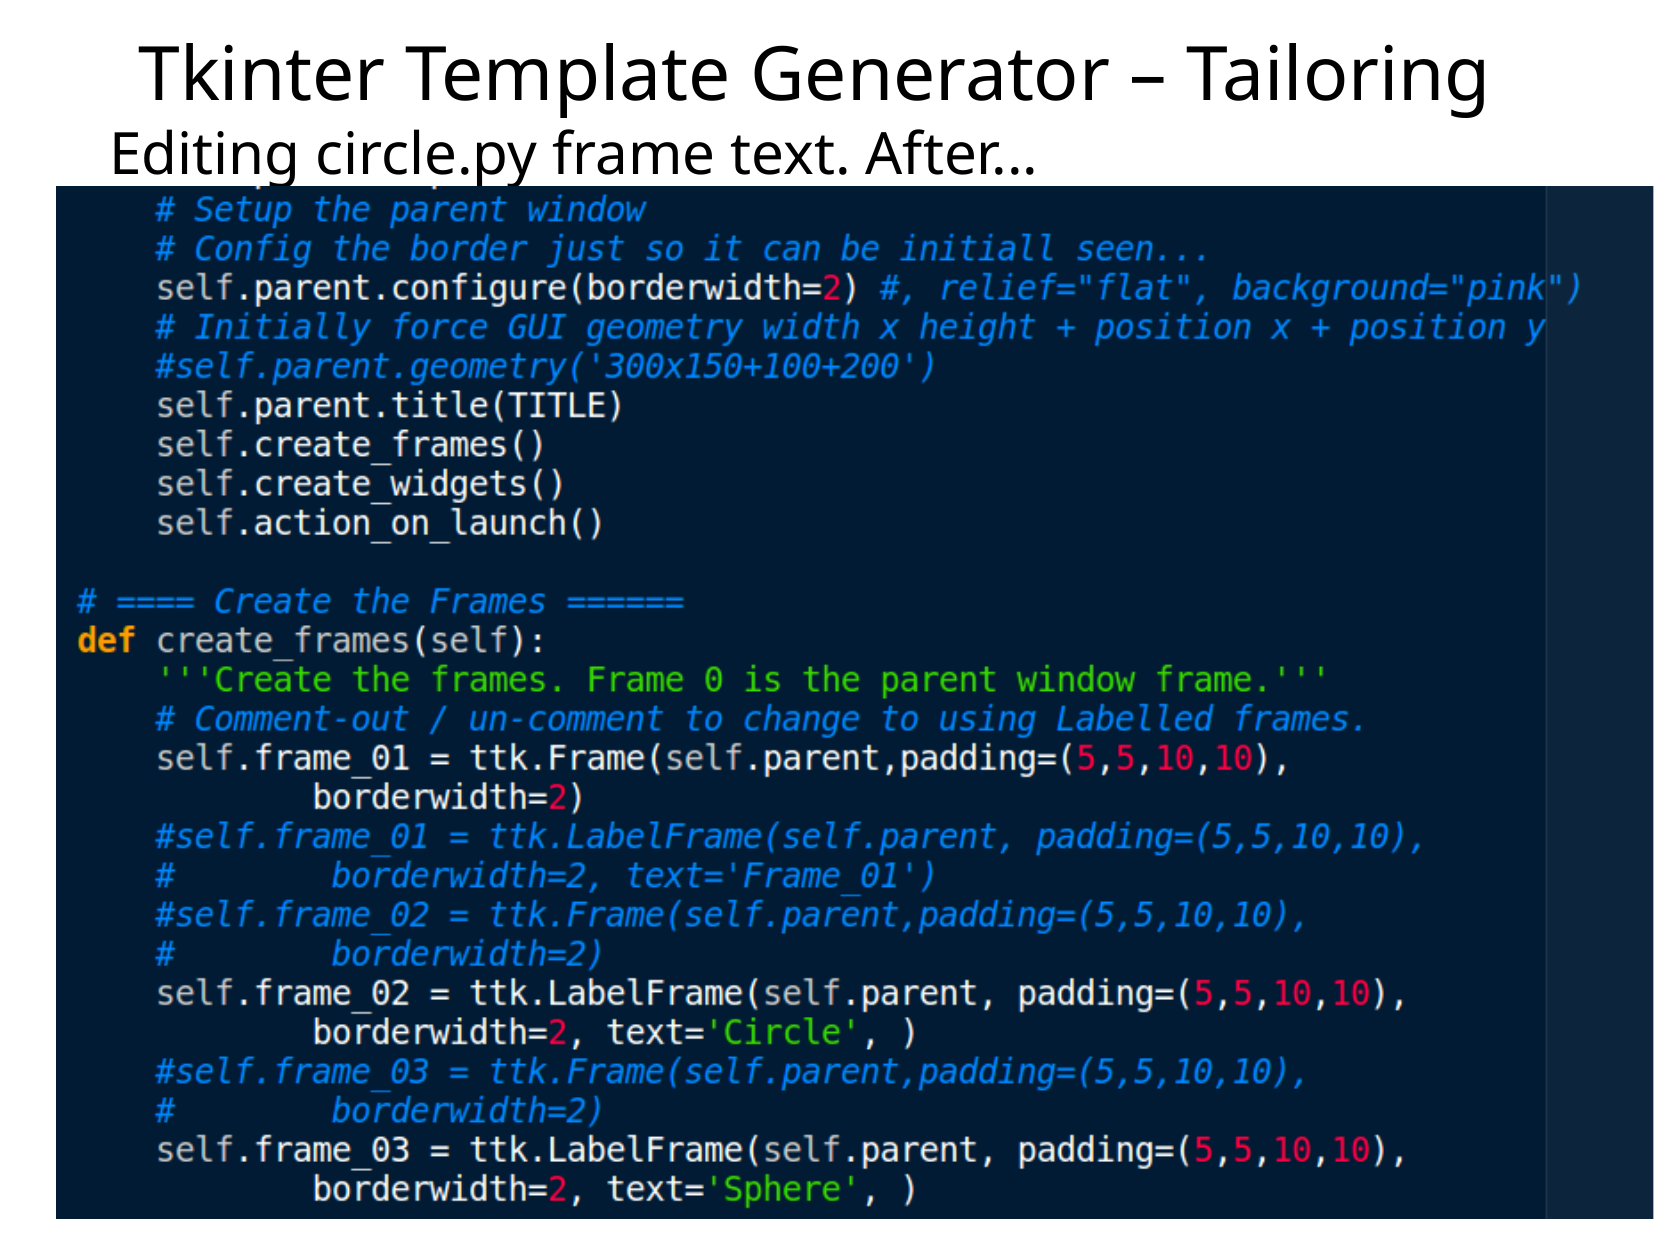

Tkinter Template Generator – Tailoring
# Editing circle.py frame text. After...